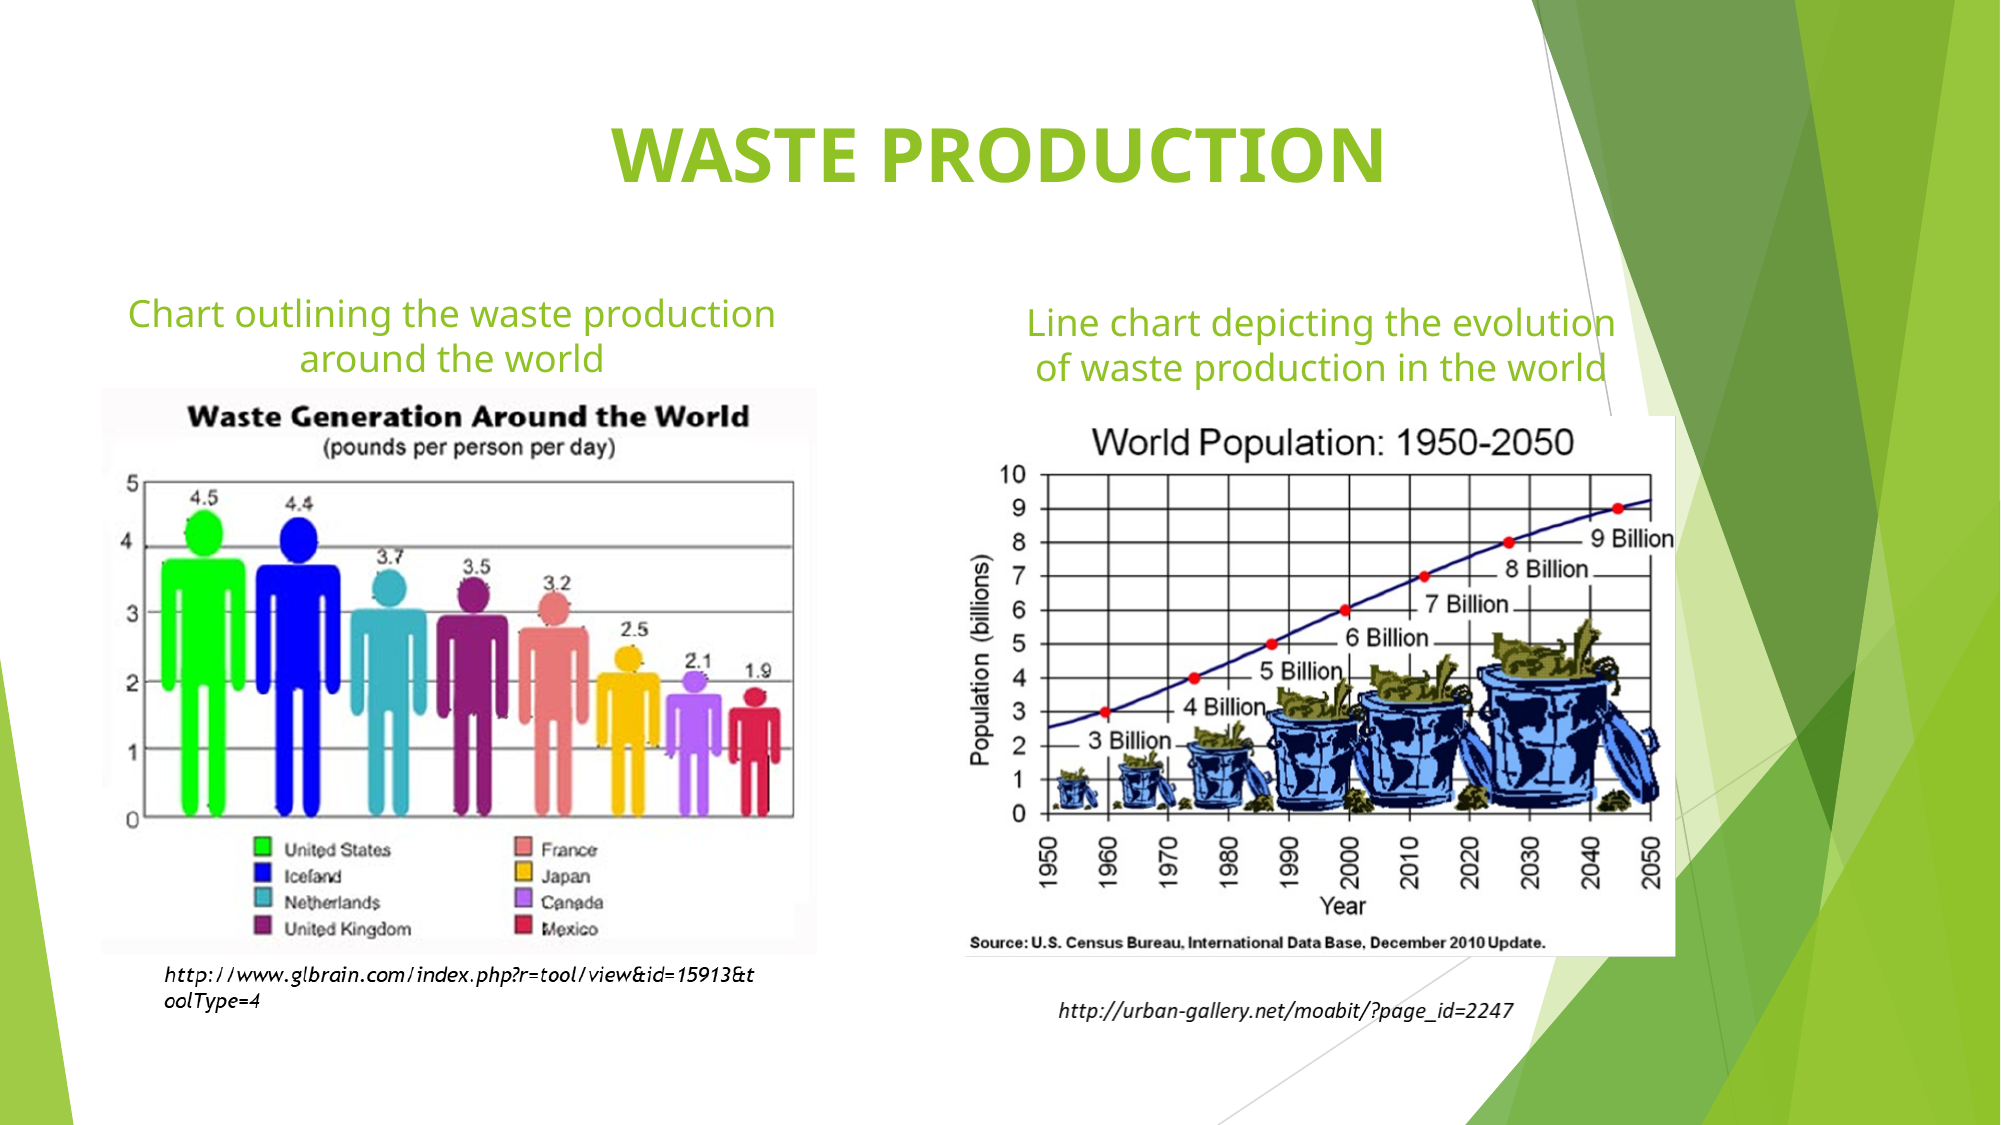

# WASTE PRODUCTION
Chart outlining the waste production around the world
Line chart depicting the evolution of waste production in the world